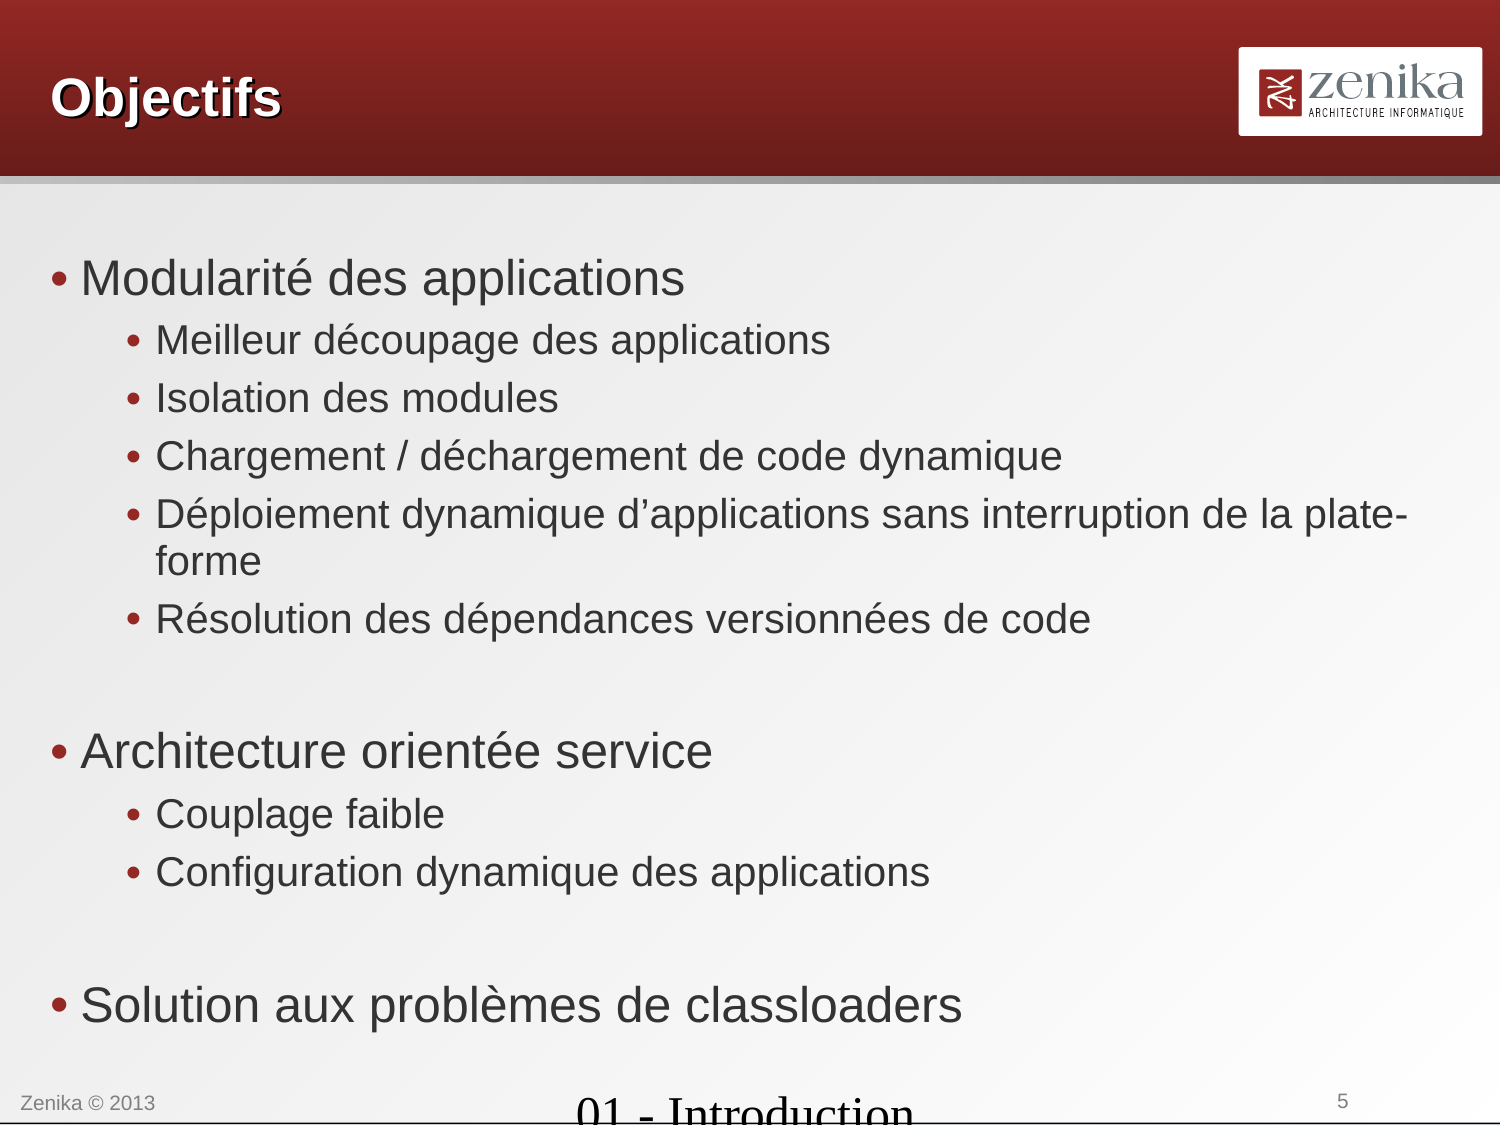

# Objectifs
Modularité des applications
Meilleur découpage des applications
Isolation des modules
Chargement / déchargement de code dynamique
Déploiement dynamique d’applications sans interruption de la plate-forme
Résolution des dépendances versionnées de code
Architecture orientée service
Couplage faible
Configuration dynamique des applications
Solution aux problèmes de classloaders